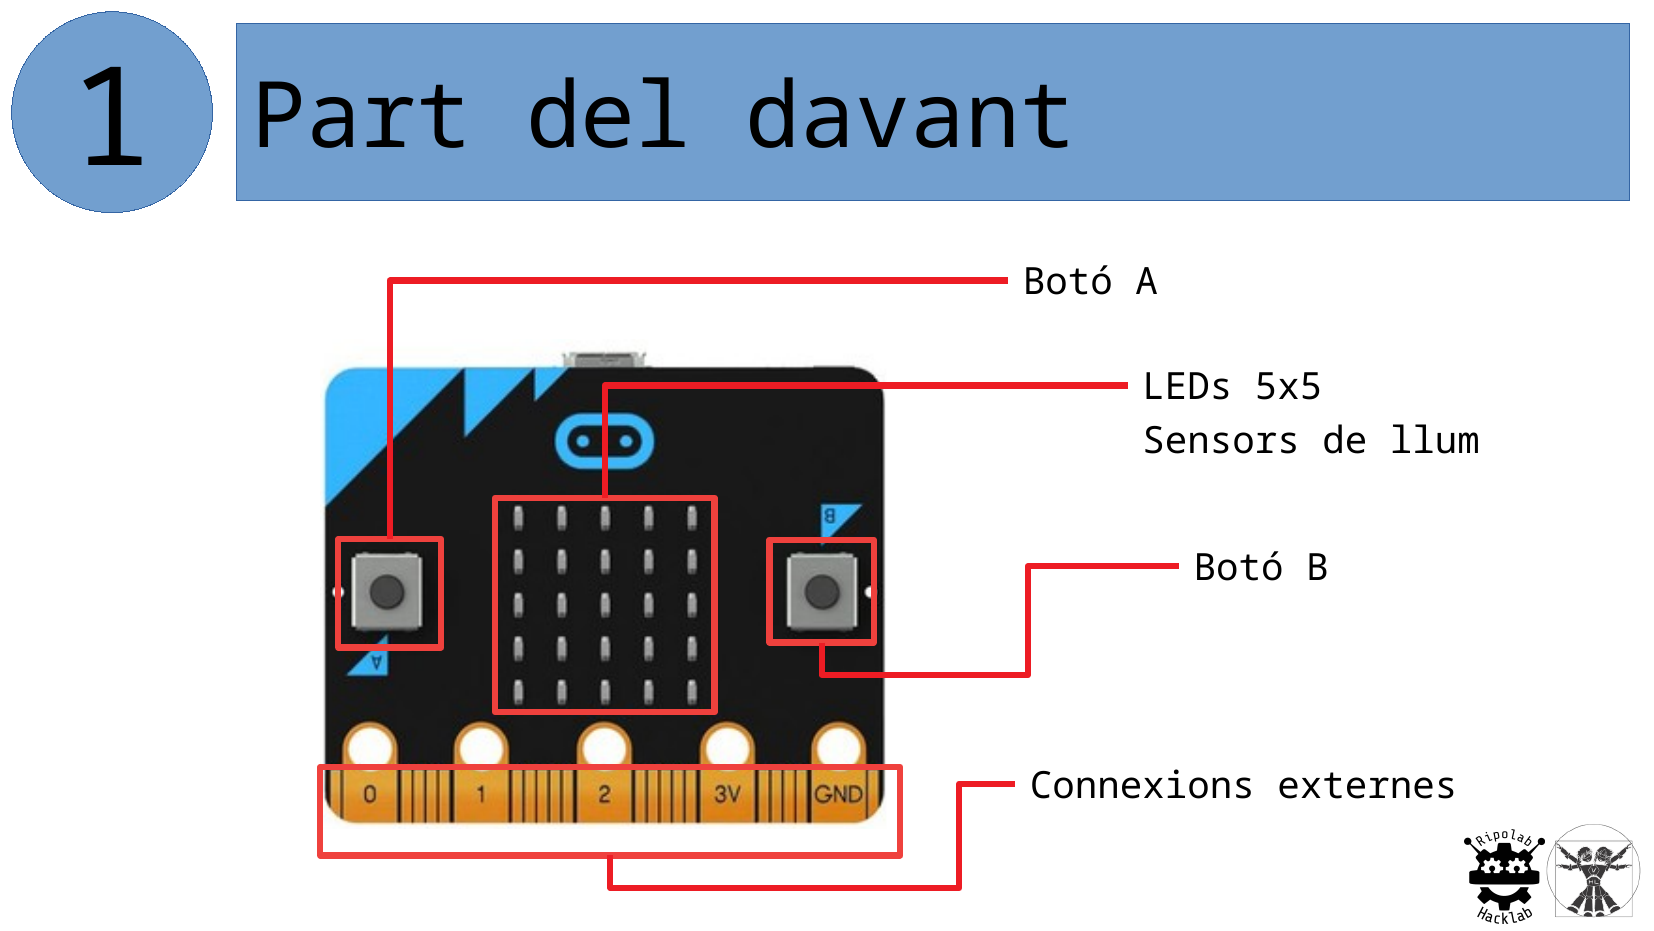

1
Part del davant
Botó A
LEDs 5x5
Sensors de llum
Botó B
Connexions externes